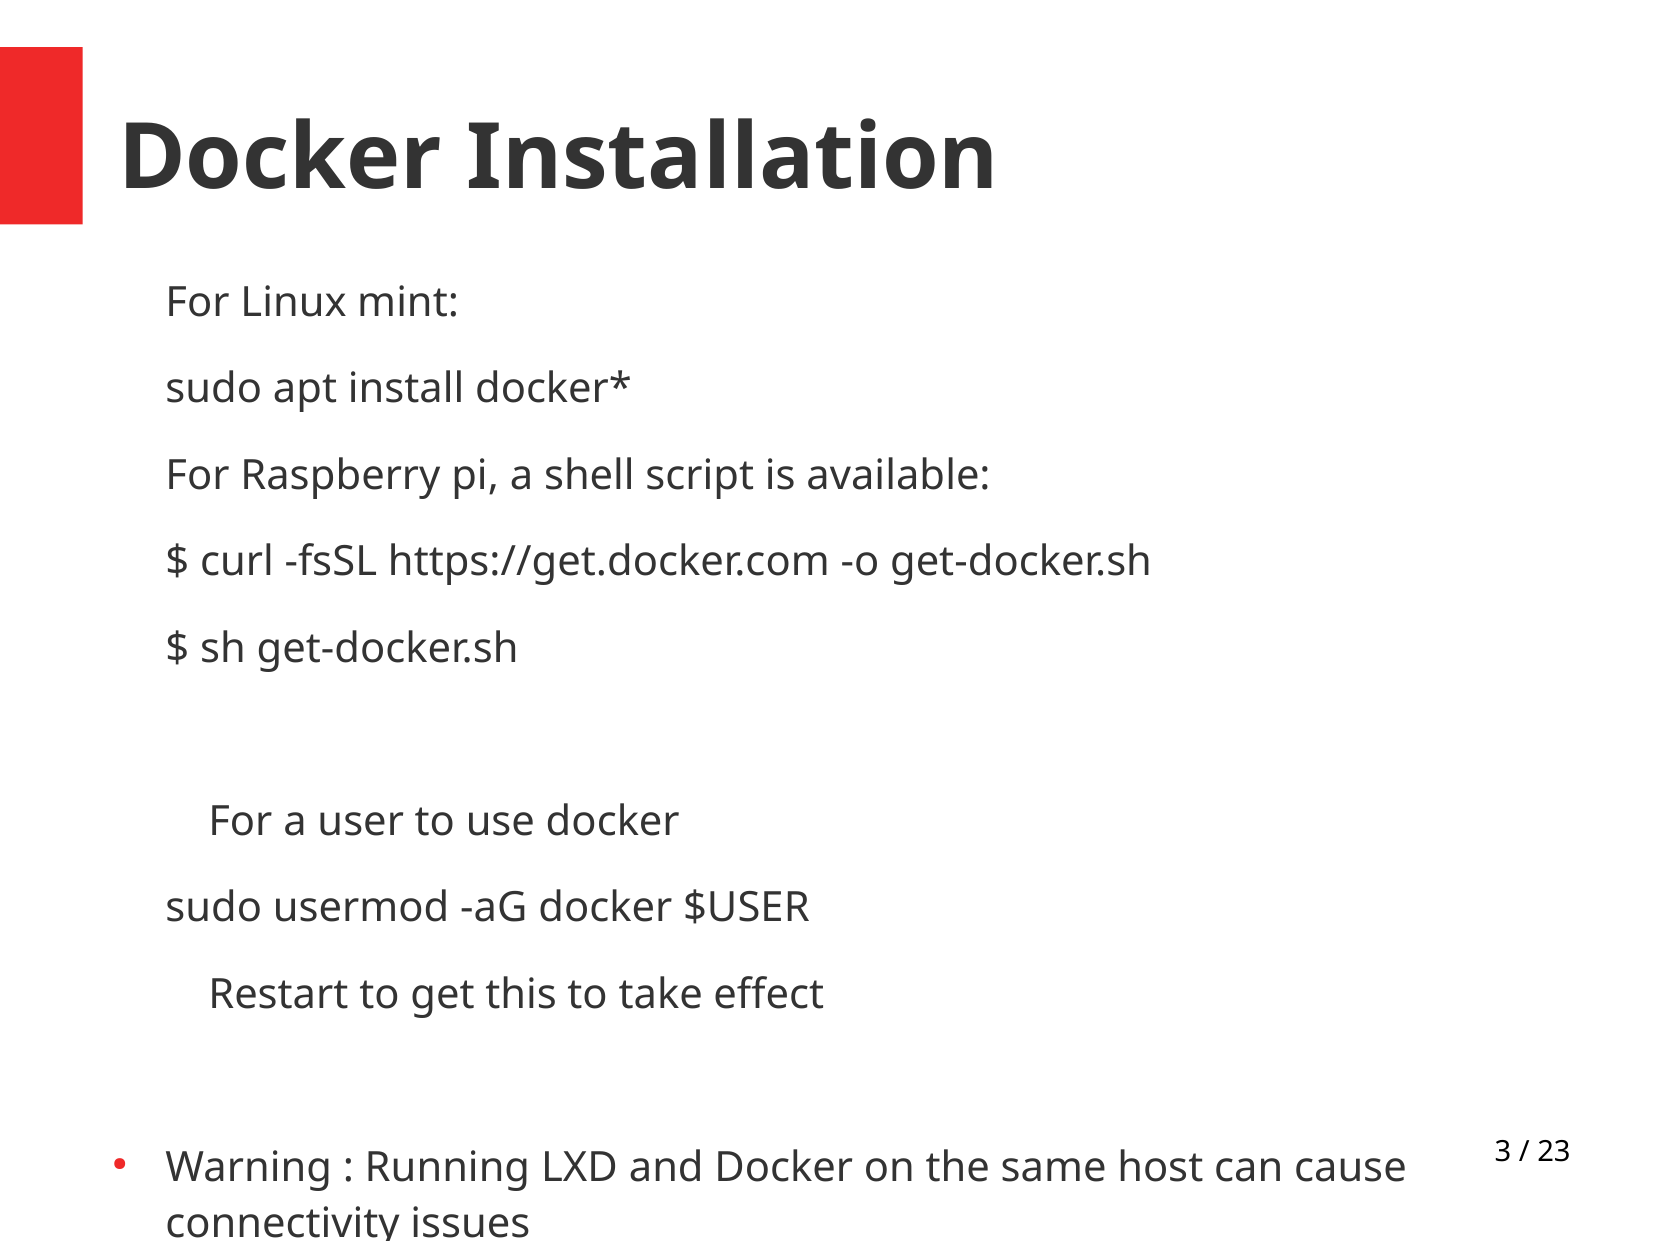

# Docker Installation
For Linux mint:
sudo apt install docker*
For Raspberry pi, a shell script is available:
$ curl -fsSL https://get.docker.com -o get-docker.sh
$ sh get-docker.sh
 For a user to use docker
sudo usermod -aG docker $USER
 Restart to get this to take effect
Warning : Running LXD and Docker on the same host can cause connectivity issues
3